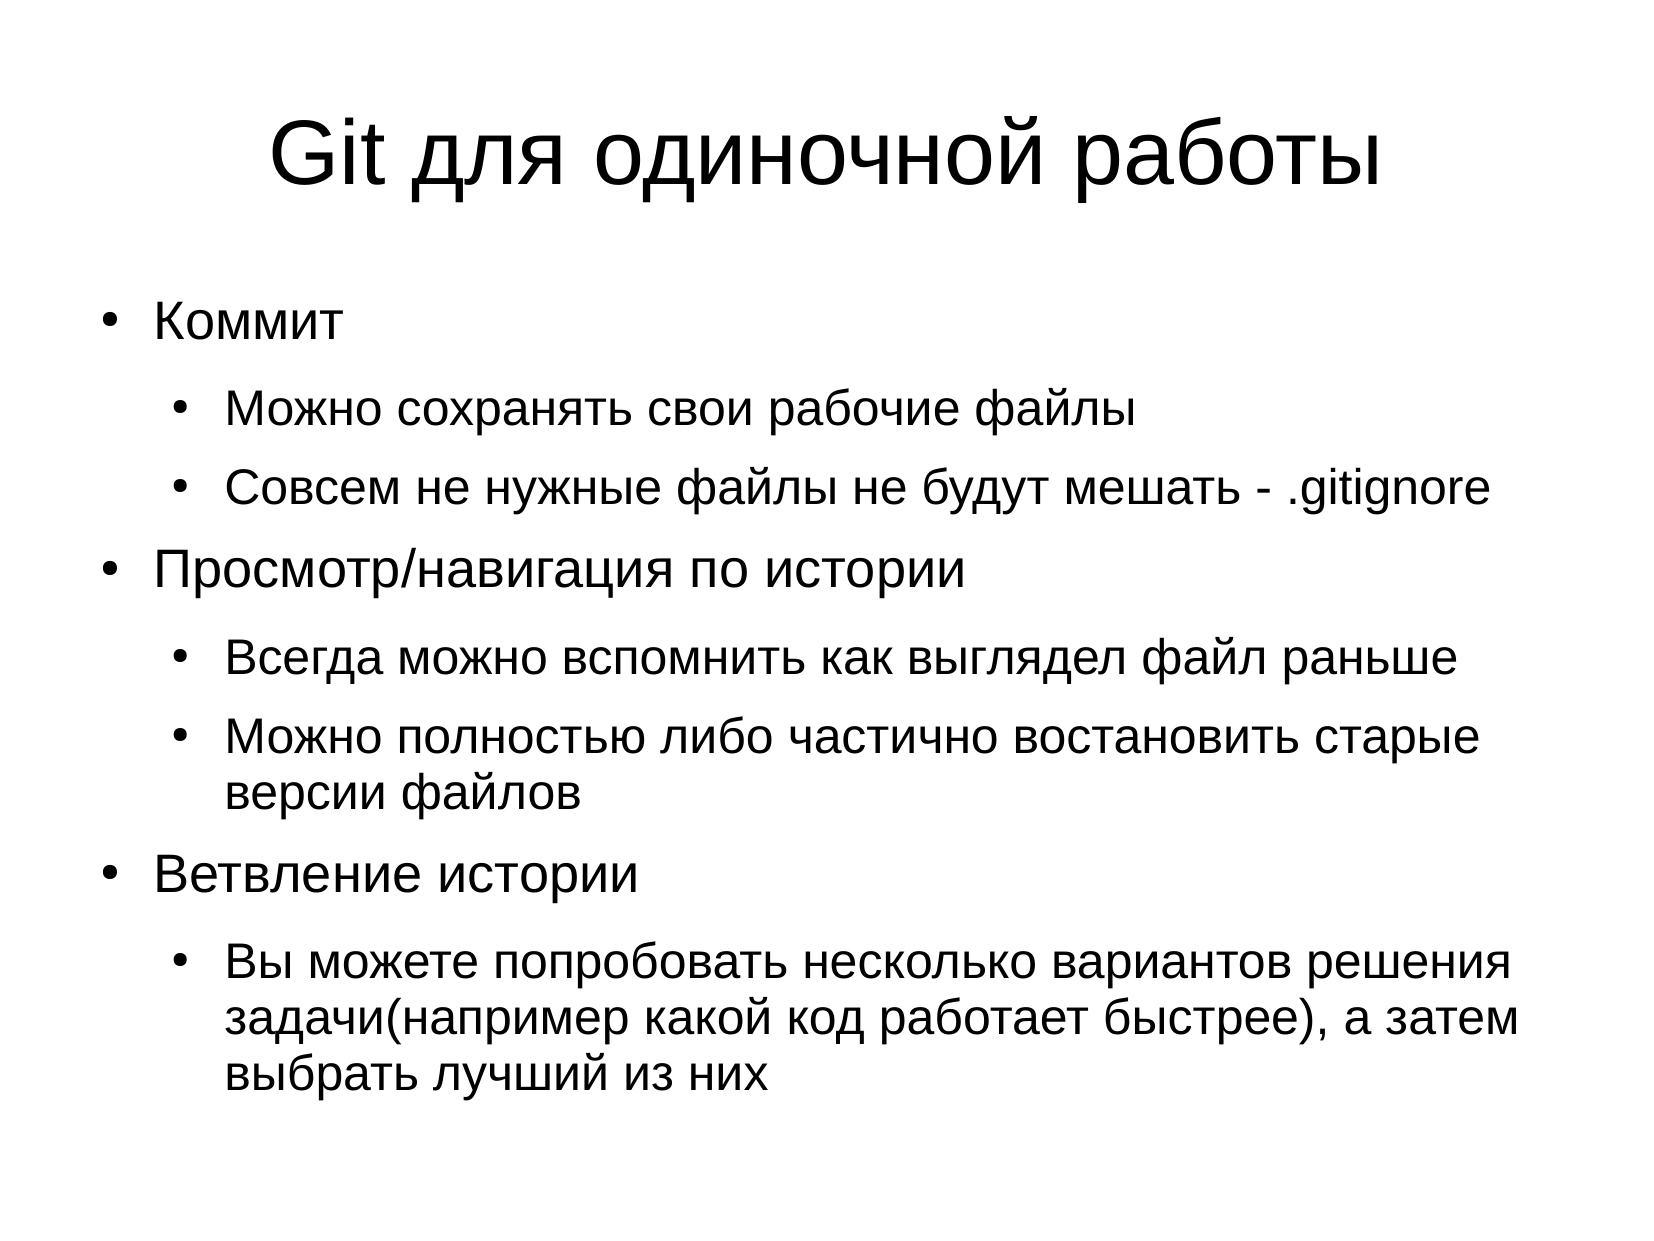

# Git для одиночной работы
Коммит
Можно сохранять свои рабочие файлы
Совсем не нужные файлы не будут мешать - .gitignore
Просмотр/навигация по истории
Всегда можно вспомнить как выглядел файл раньше
Можно полностью либо частично востановить старые версии файлов
Ветвление истории
Вы можете попробовать несколько вариантов решения задачи(например какой код работает быстрее), а затем выбрать лучший из них